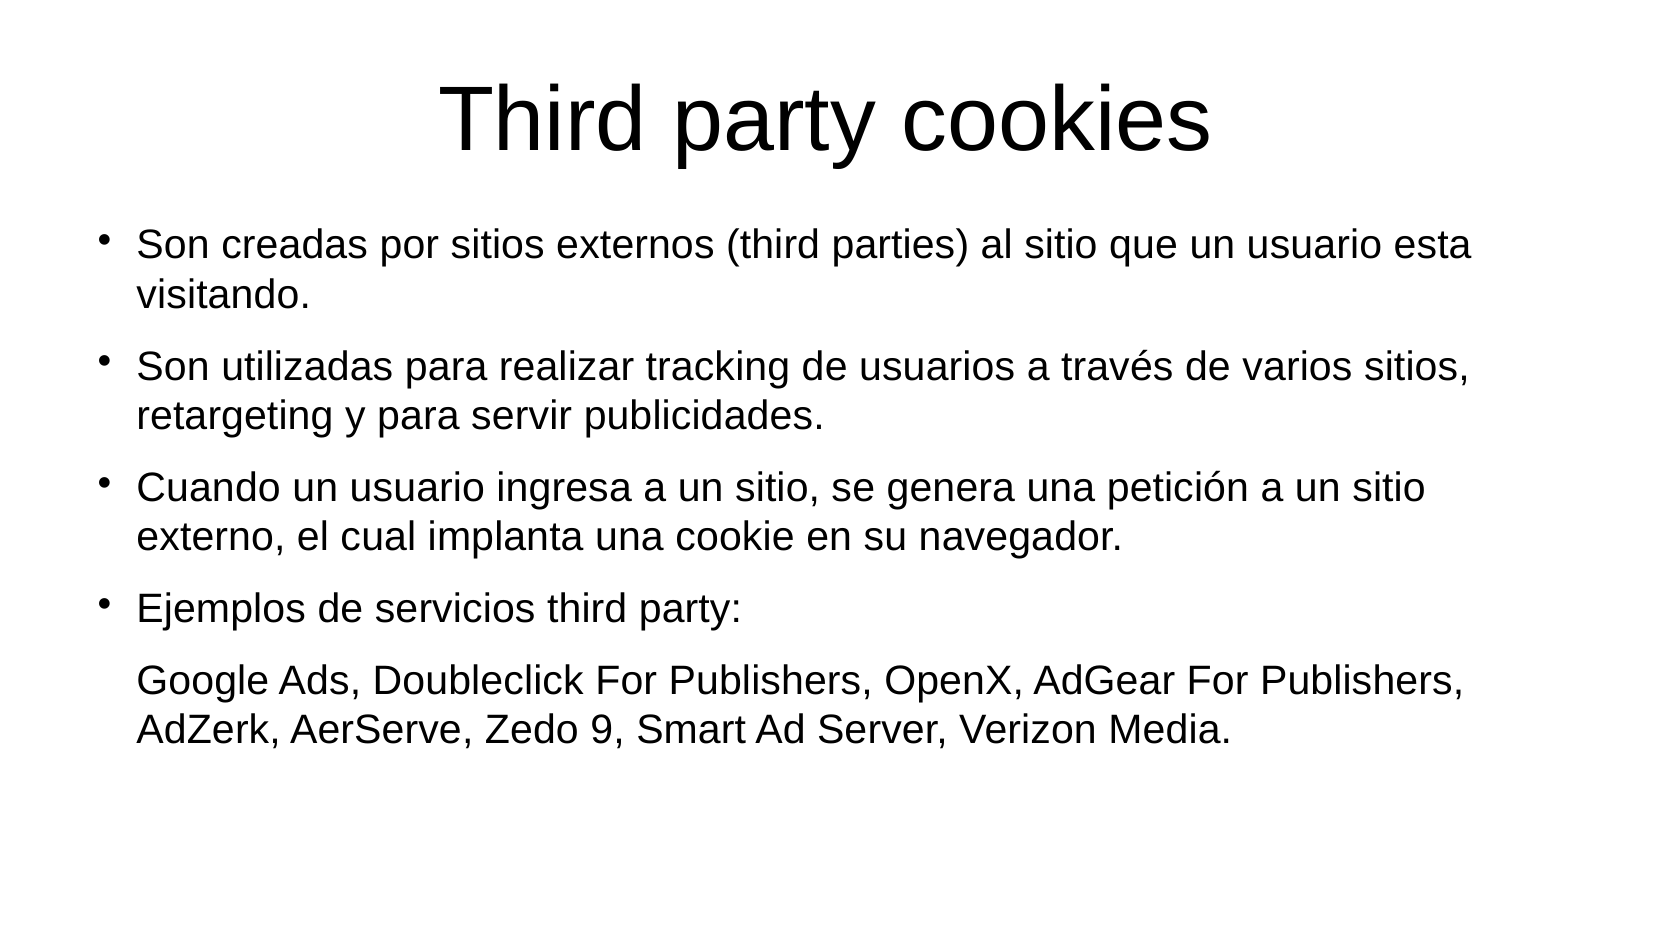

Third party cookies
Son creadas por sitios externos (third parties) al sitio que un usuario esta visitando.
Son utilizadas para realizar tracking de usuarios a través de varios sitios, retargeting y para servir publicidades.
Cuando un usuario ingresa a un sitio, se genera una petición a un sitio externo, el cual implanta una cookie en su navegador.
Ejemplos de servicios third party:
Google Ads, Doubleclick For Publishers, OpenX, AdGear For Publishers, AdZerk, AerServe, Zedo 9, Smart Ad Server, Verizon Media.